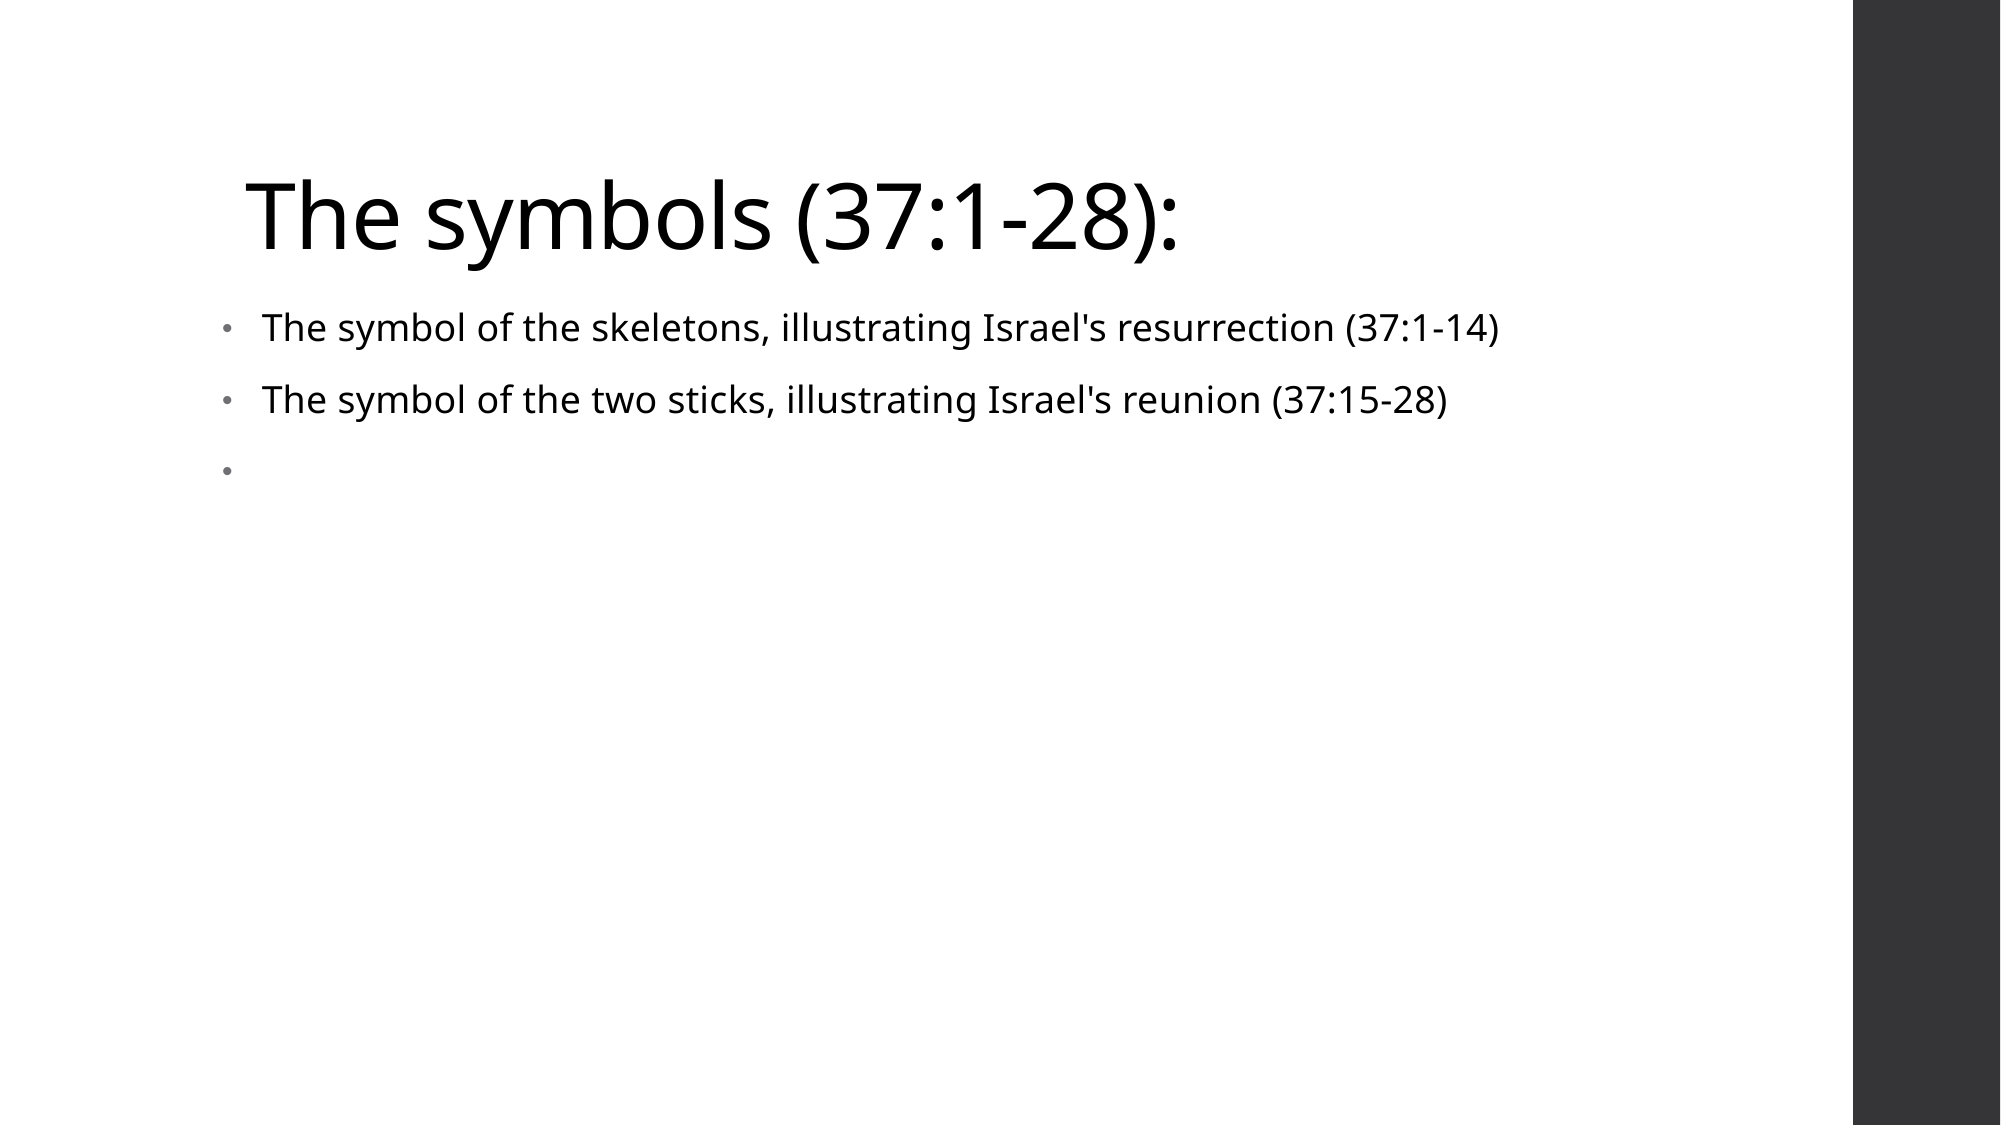

# The symbols (37:1-28):
 The symbol of the skeletons, illustrating Israel's resurrection (37:1-14)
 The symbol of the two sticks, illustrating Israel's reunion (37:15-28)